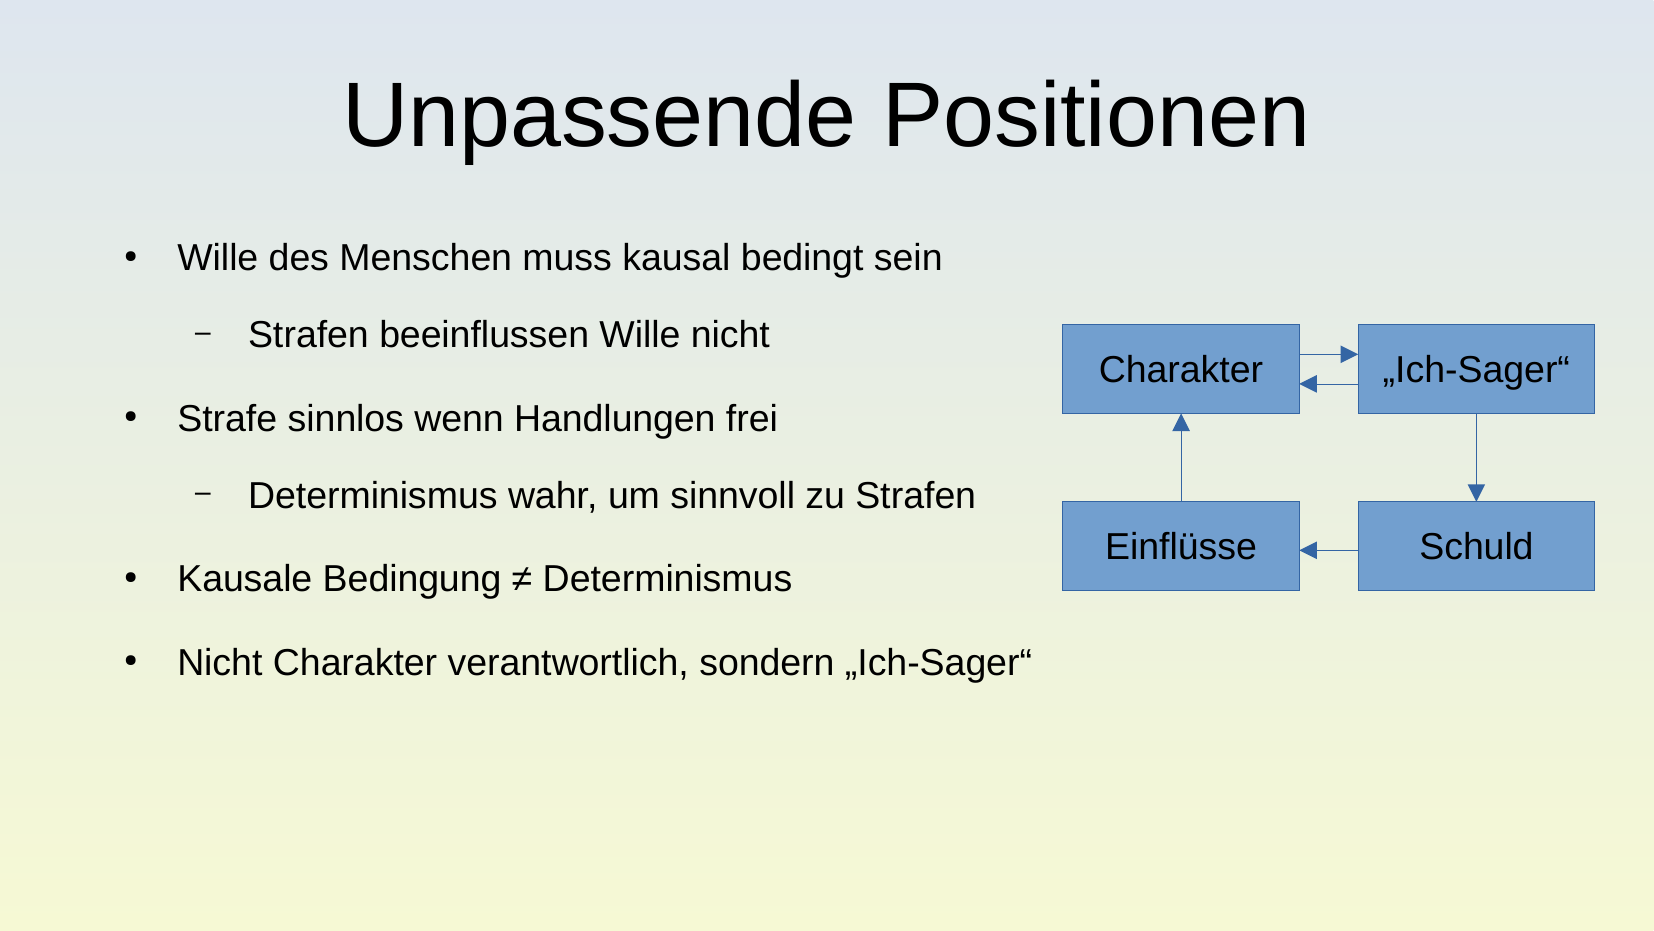

# Unpassende Positionen
Wille des Menschen muss kausal bedingt sein
Strafen beeinflussen Wille nicht
Strafe sinnlos wenn Handlungen frei
Determinismus wahr, um sinnvoll zu Strafen
Kausale Bedingung ≠ Determinismus
Nicht Charakter verantwortlich, sondern „Ich-Sager“
Charakter
„Ich-Sager“
Einflüsse
Schuld